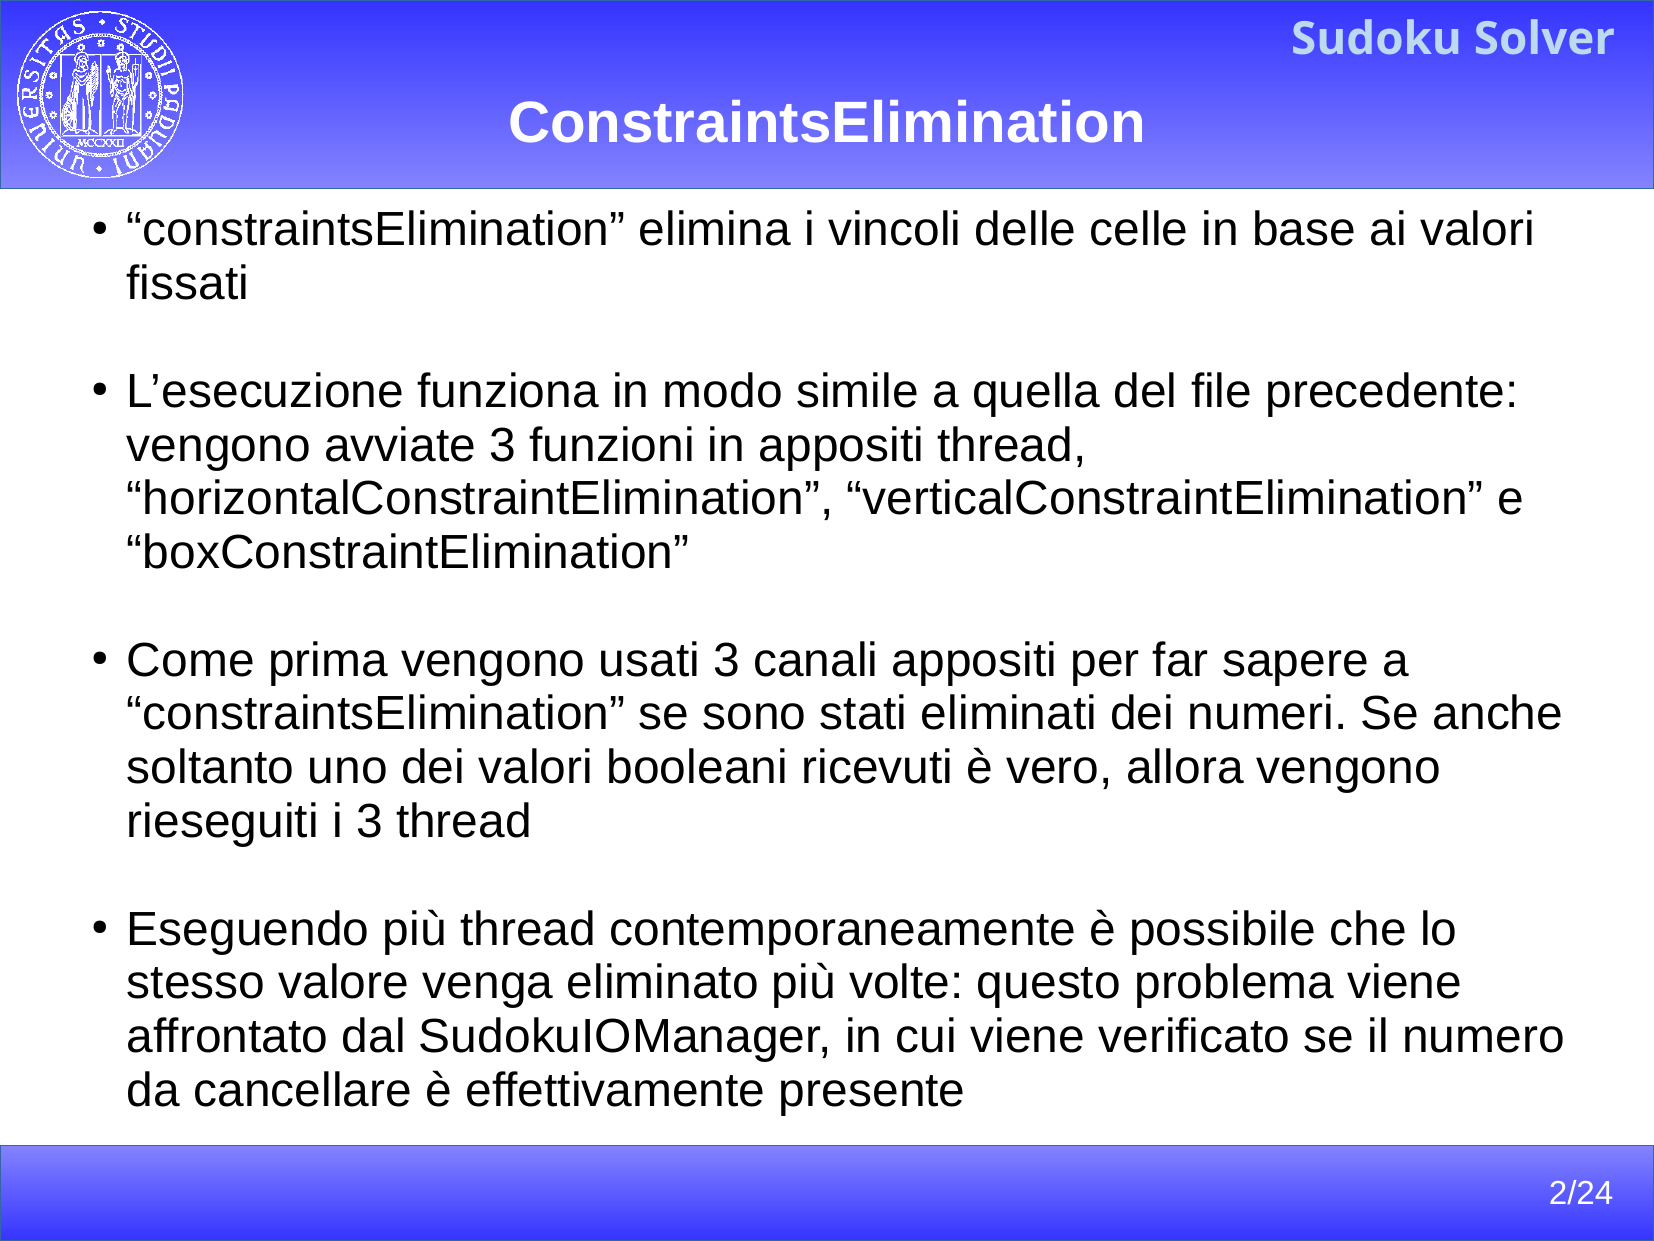

Sudoku Solver
ConstraintsElimination
“constraintsElimination” elimina i vincoli delle celle in base ai valori fissati
L’esecuzione funziona in modo simile a quella del file precedente: vengono avviate 3 funzioni in appositi thread, “horizontalConstraintElimination”, “verticalConstraintElimination” e “boxConstraintElimination”
Come prima vengono usati 3 canali appositi per far sapere a “constraintsElimination” se sono stati eliminati dei numeri. Se anche soltanto uno dei valori booleani ricevuti è vero, allora vengono rieseguiti i 3 thread
Eseguendo più thread contemporaneamente è possibile che lo stesso valore venga eliminato più volte: questo problema viene affrontato dal SudokuIOManager, in cui viene verificato se il numero da cancellare è effettivamente presente
2/24